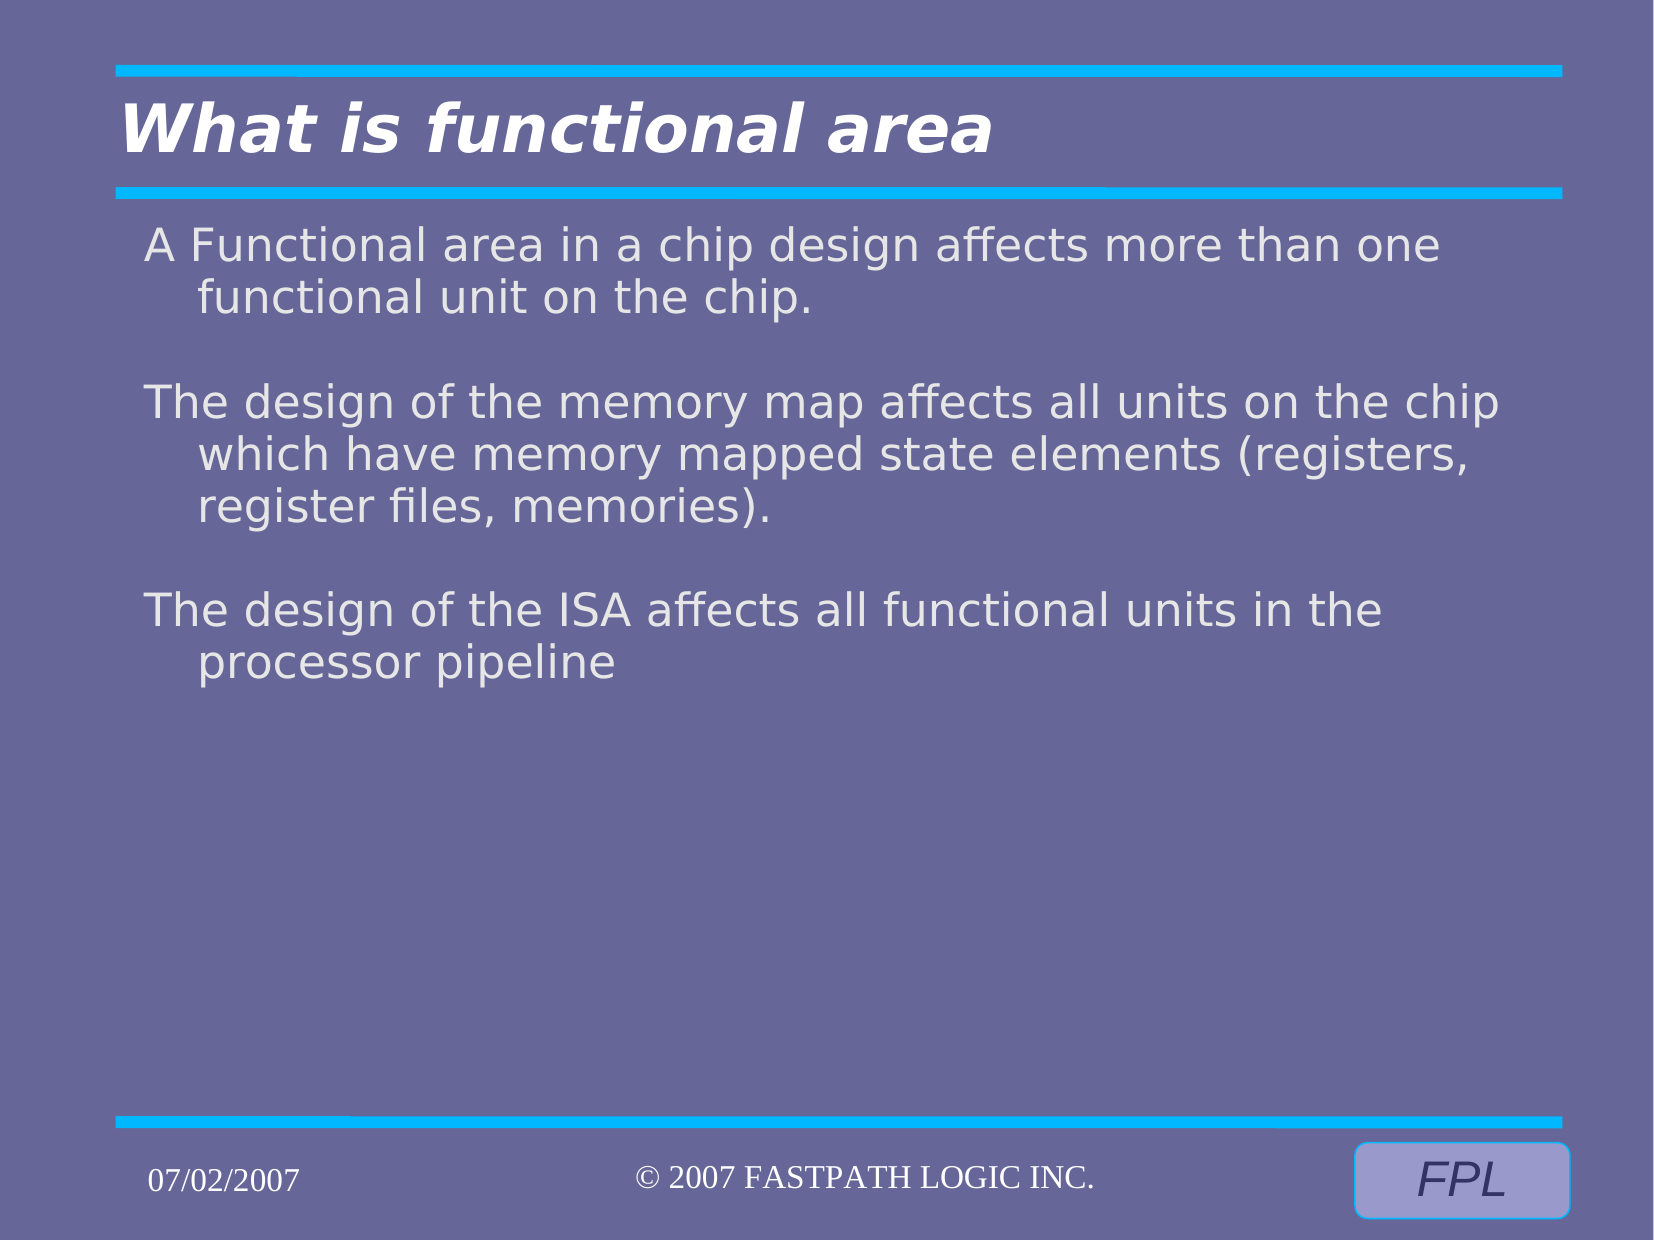

# What is functional area
A Functional area in a chip design affects more than one functional unit on the chip.
The design of the memory map affects all units on the chip which have memory mapped state elements (registers, register files, memories).
The design of the ISA affects all functional units in the processor pipeline
© 2007 FASTPATH LOGIC INC.
07/02/2007